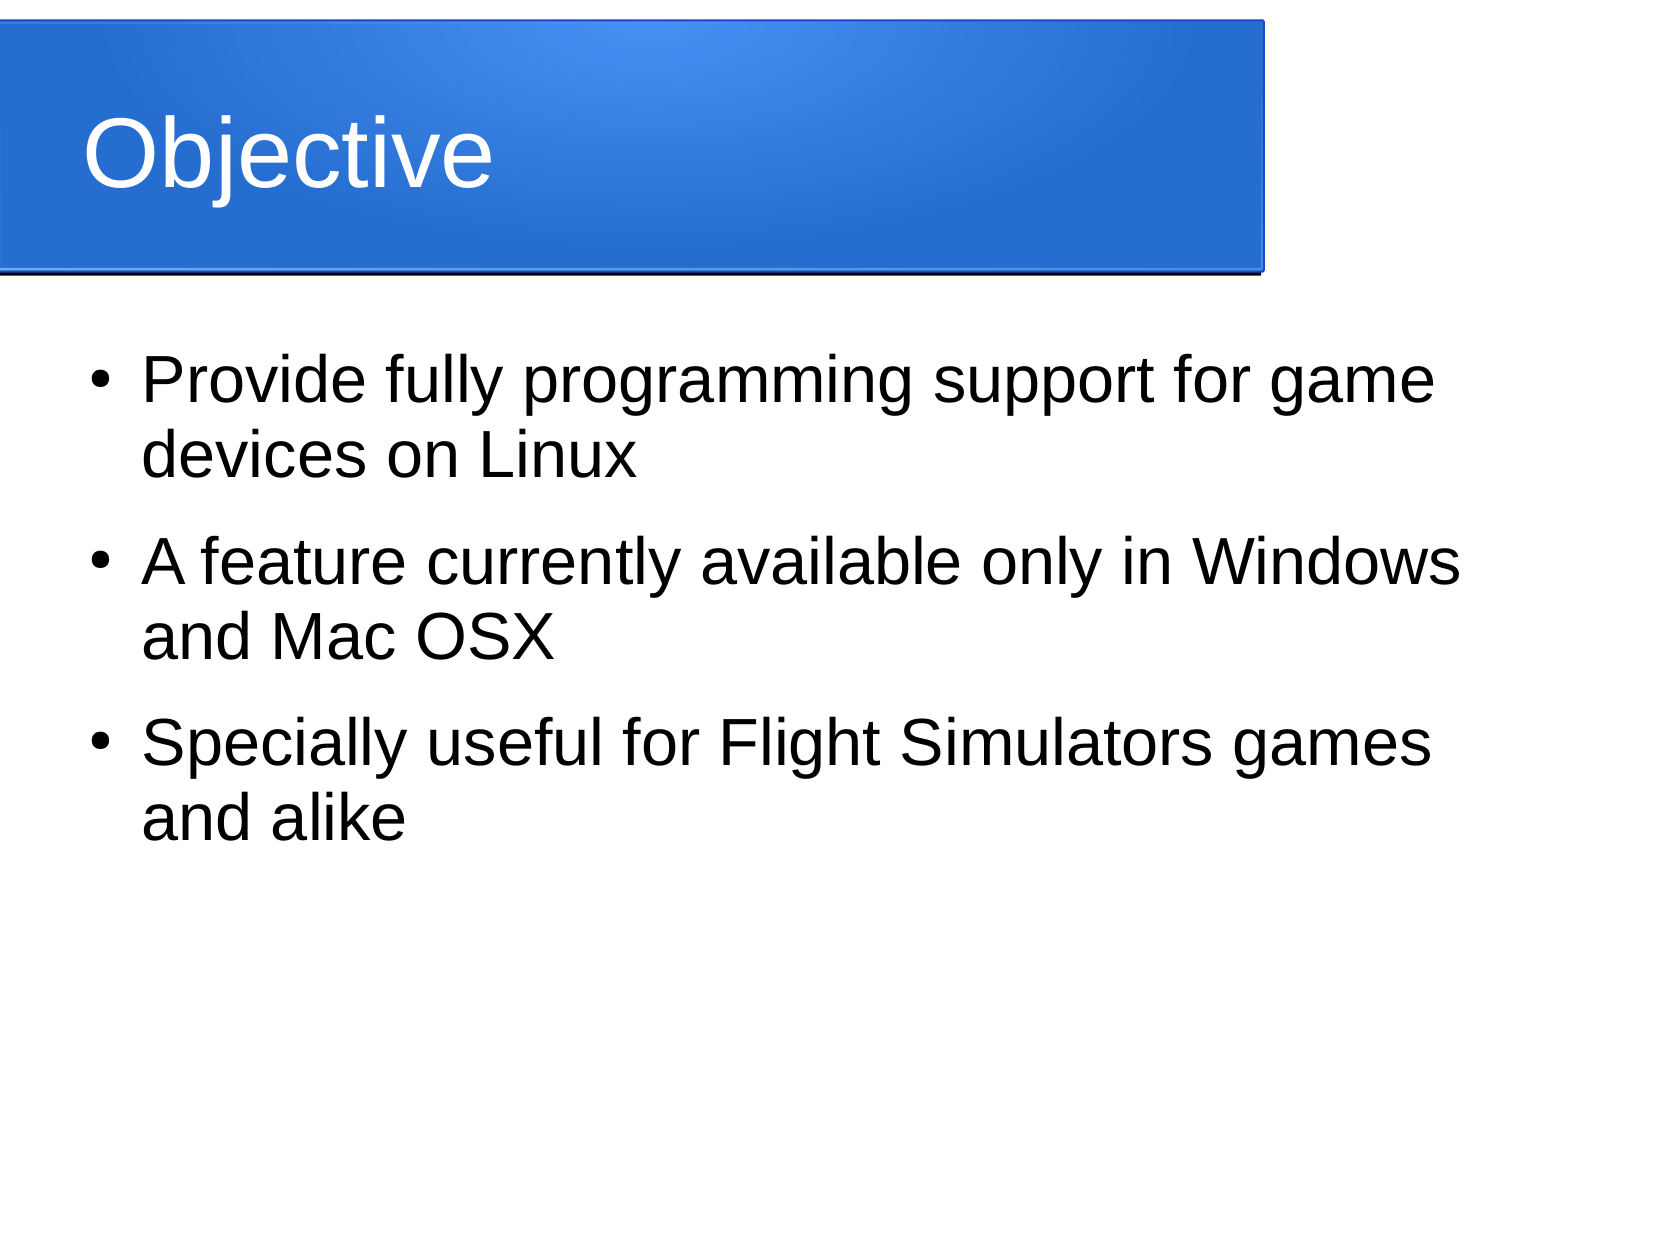

# Objective
Provide fully programming support for game devices on Linux
A feature currently available only in Windows and Mac OSX
Specially useful for Flight Simulators games and alike